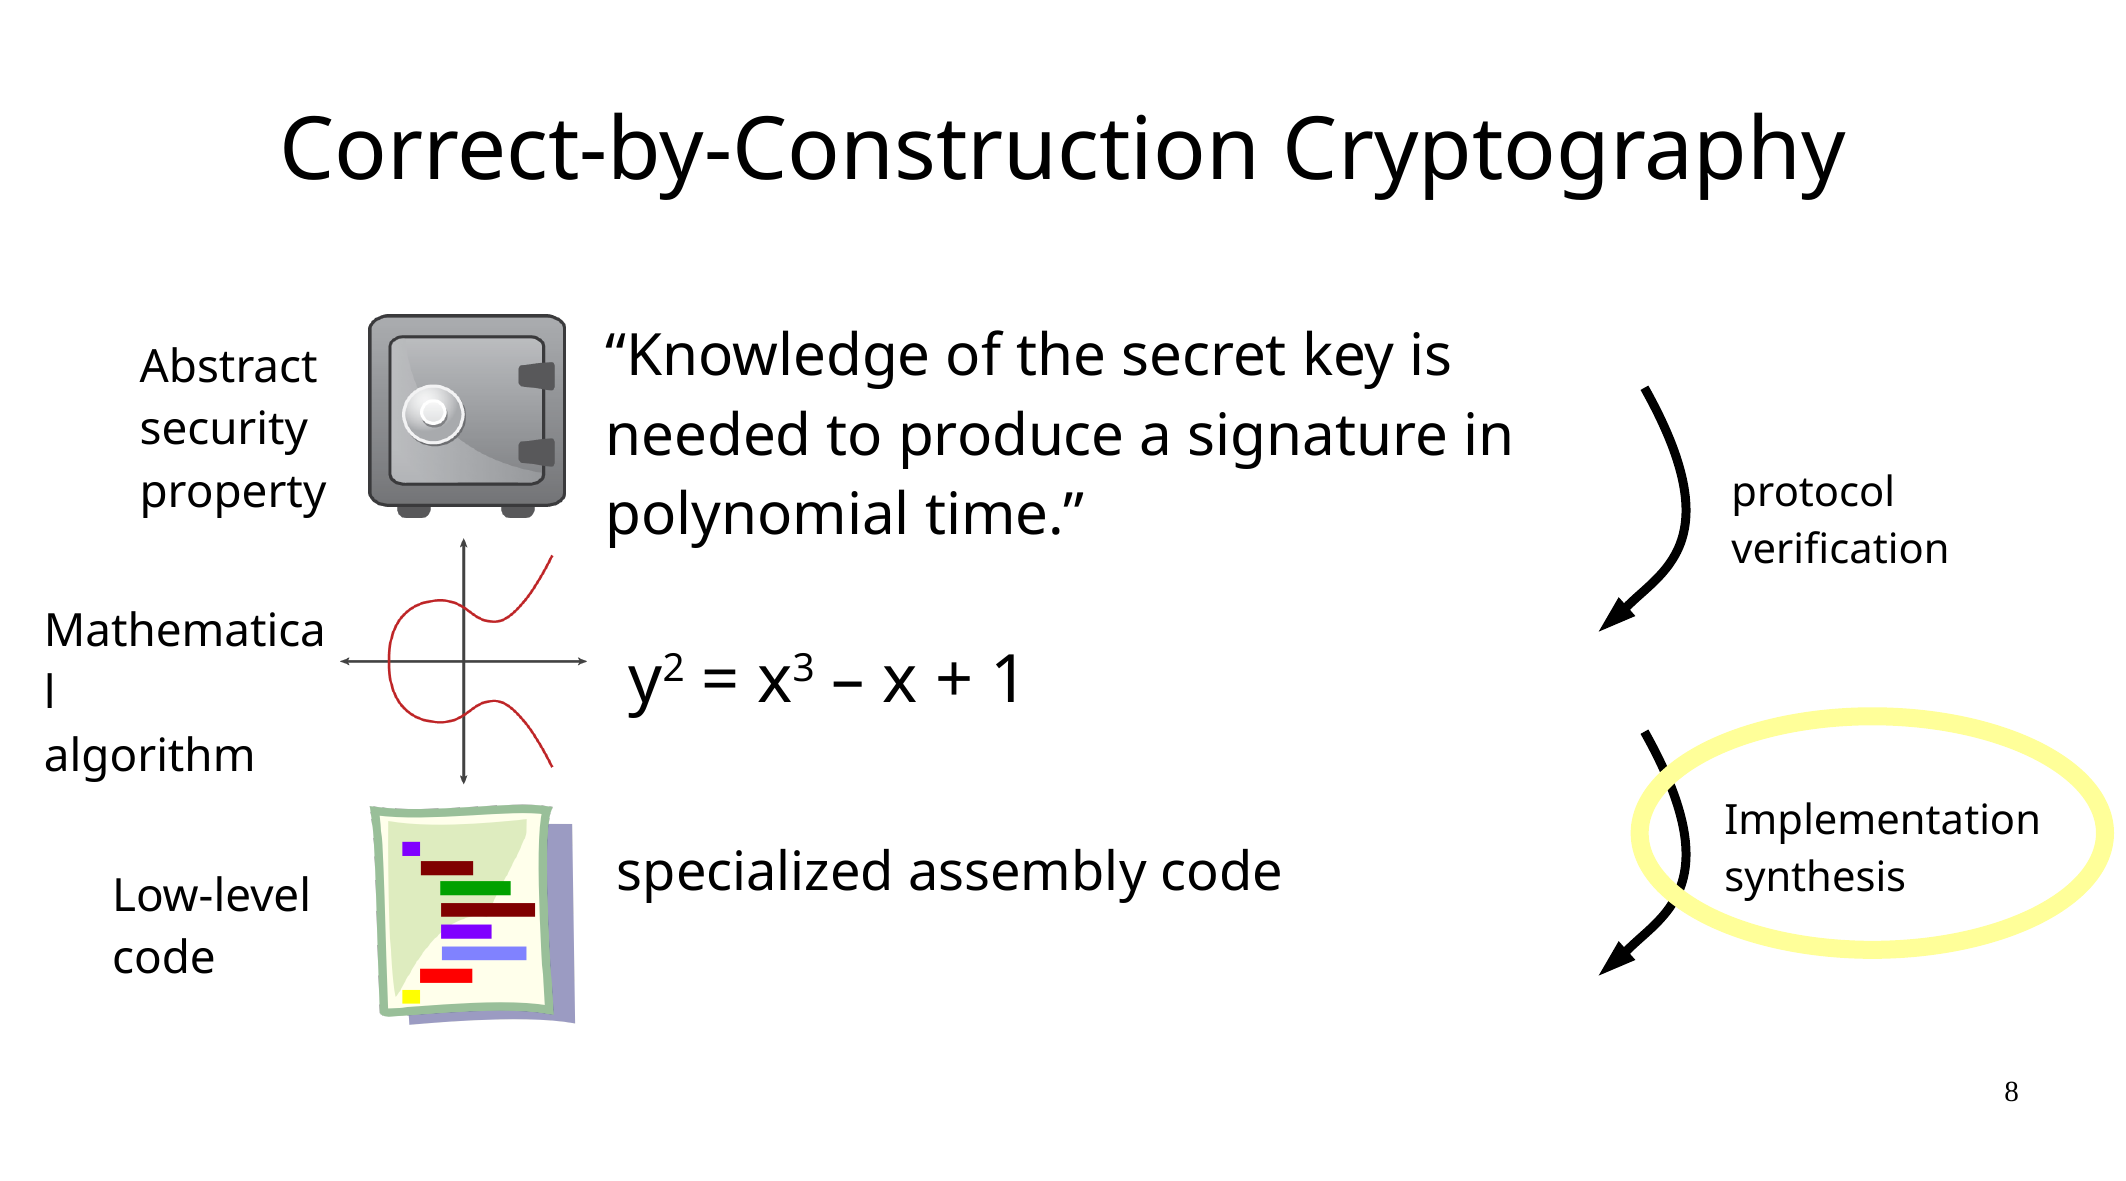

# Correct-by-Construction Cryptography
“Knowledge of the secret key is needed to produce a signature in polynomial time.”
Abstract
security
property
protocol
verification
Mathematical
algorithm
y2 = x3 – x + 1
Implementation
synthesis
Low-level code
specialized assembly code
8